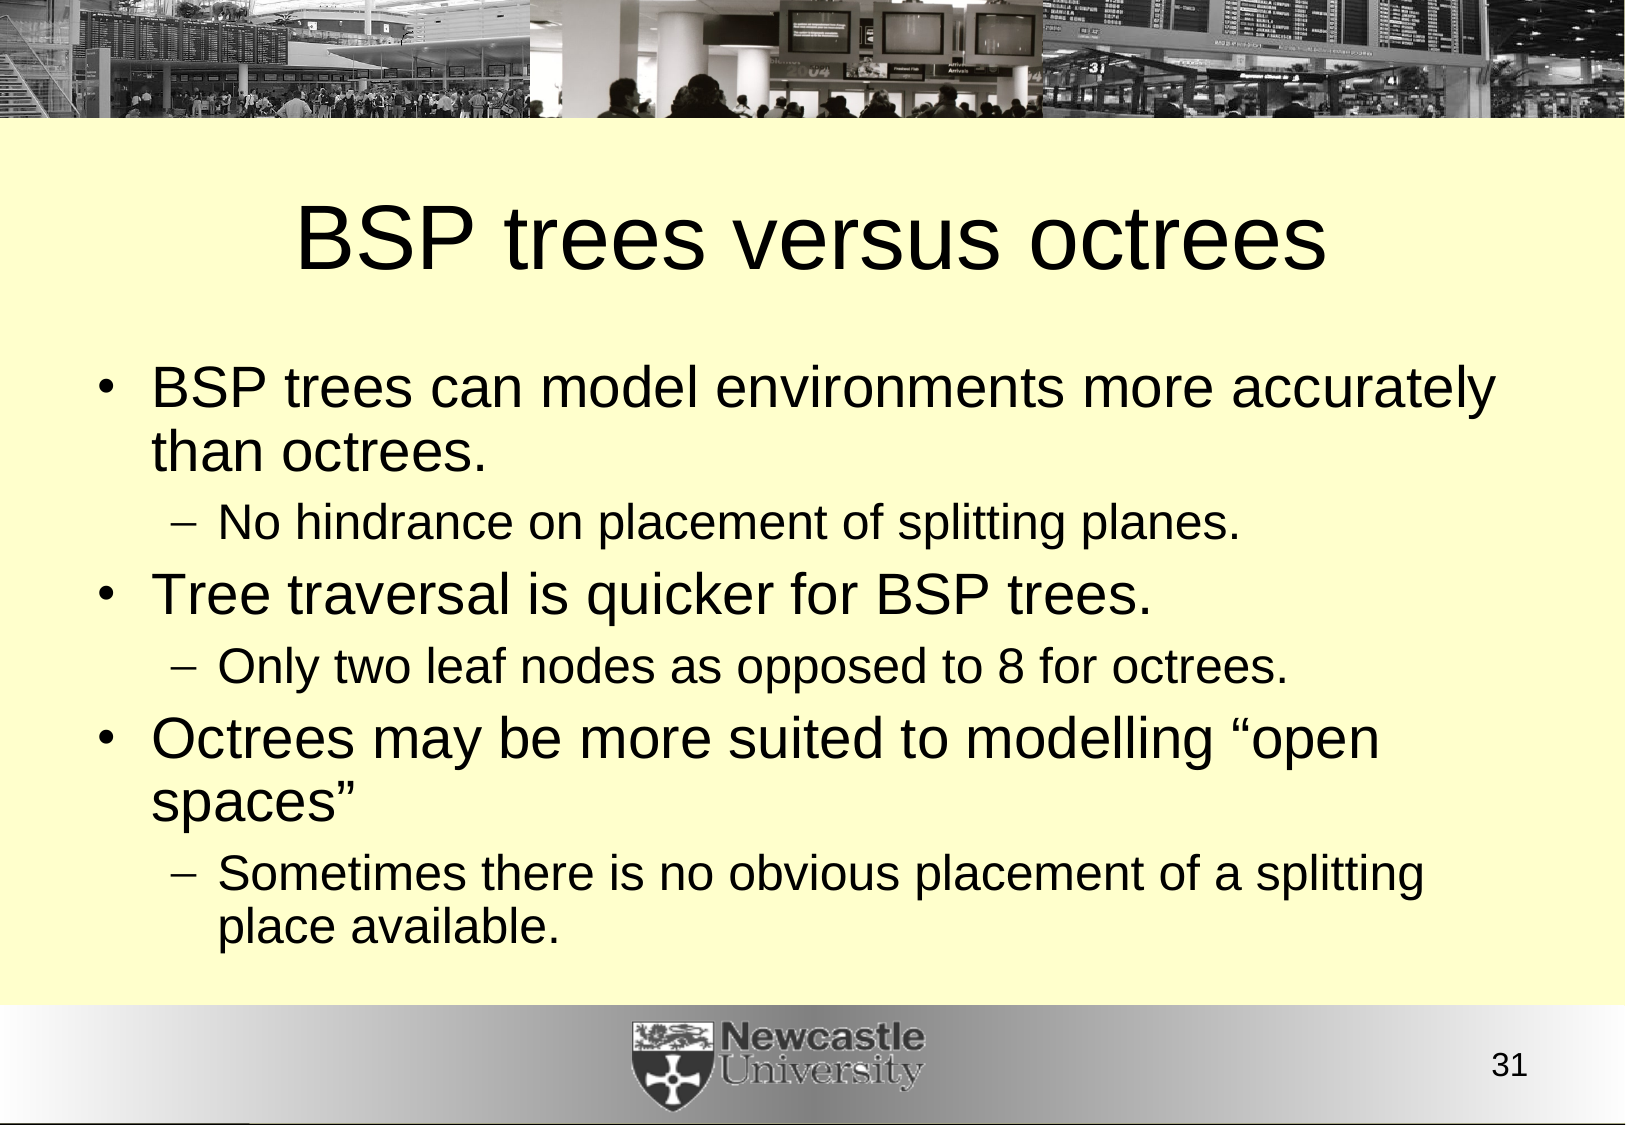

BSP trees versus octrees
BSP trees can model environments more accurately than octrees.
No hindrance on placement of splitting planes.
Tree traversal is quicker for BSP trees.
Only two leaf nodes as opposed to 8 for octrees.
Octrees may be more suited to modelling “open spaces”
Sometimes there is no obvious placement of a splitting place available.